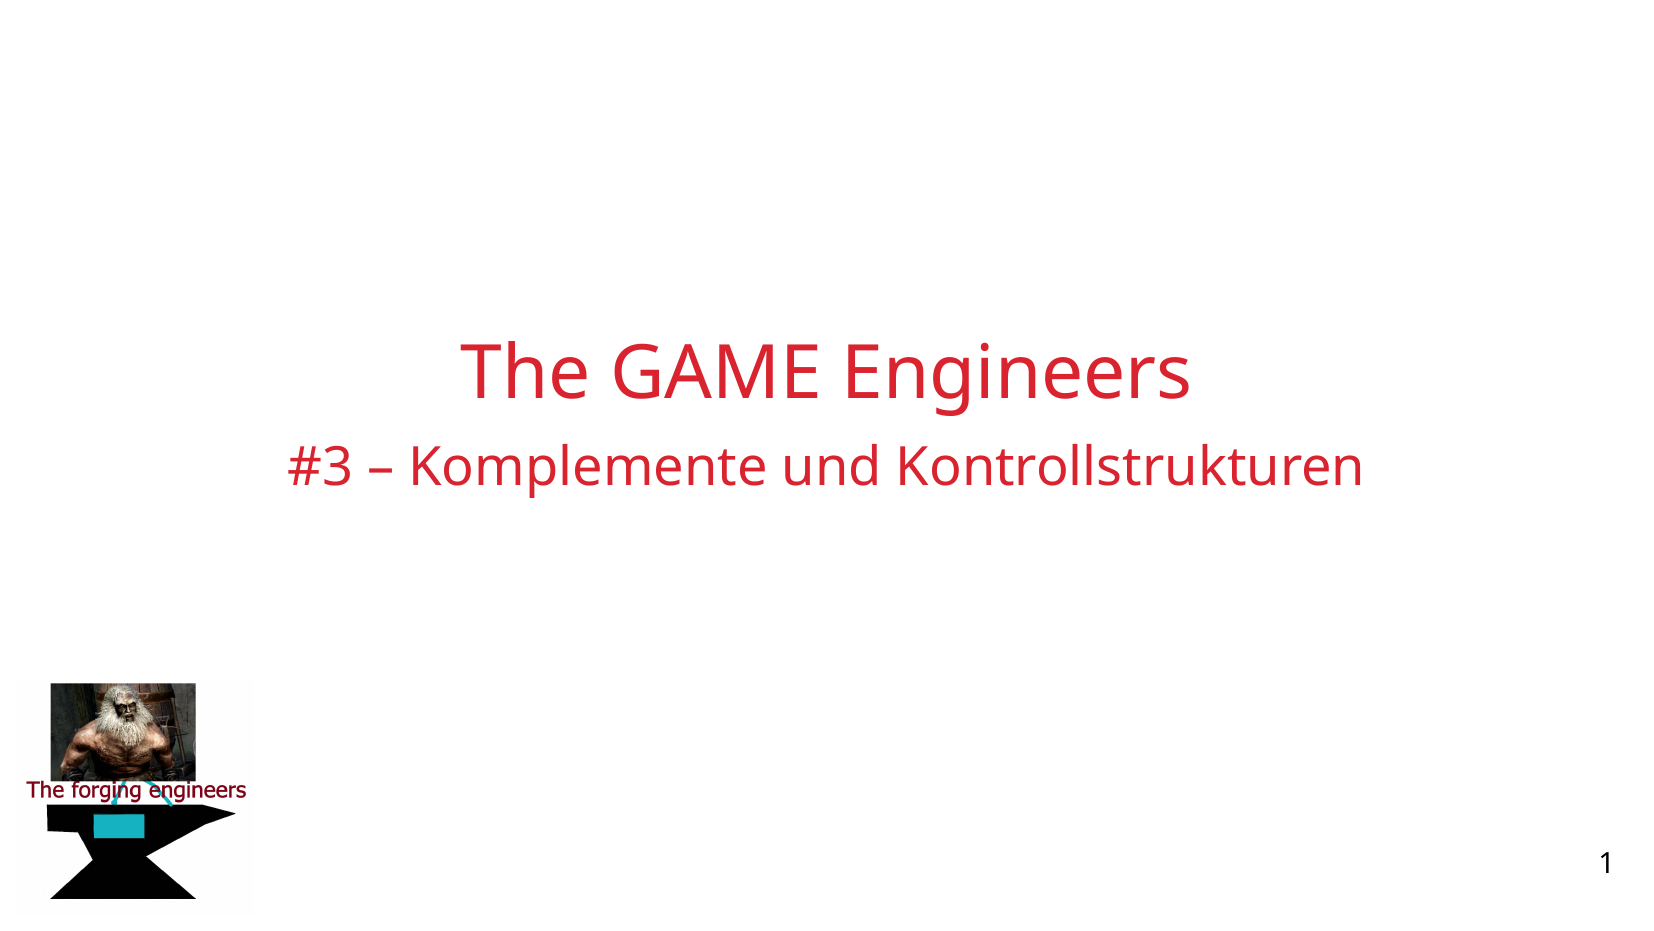

The GAME Engineers
#3 – Komplemente und Kontrollstrukturen